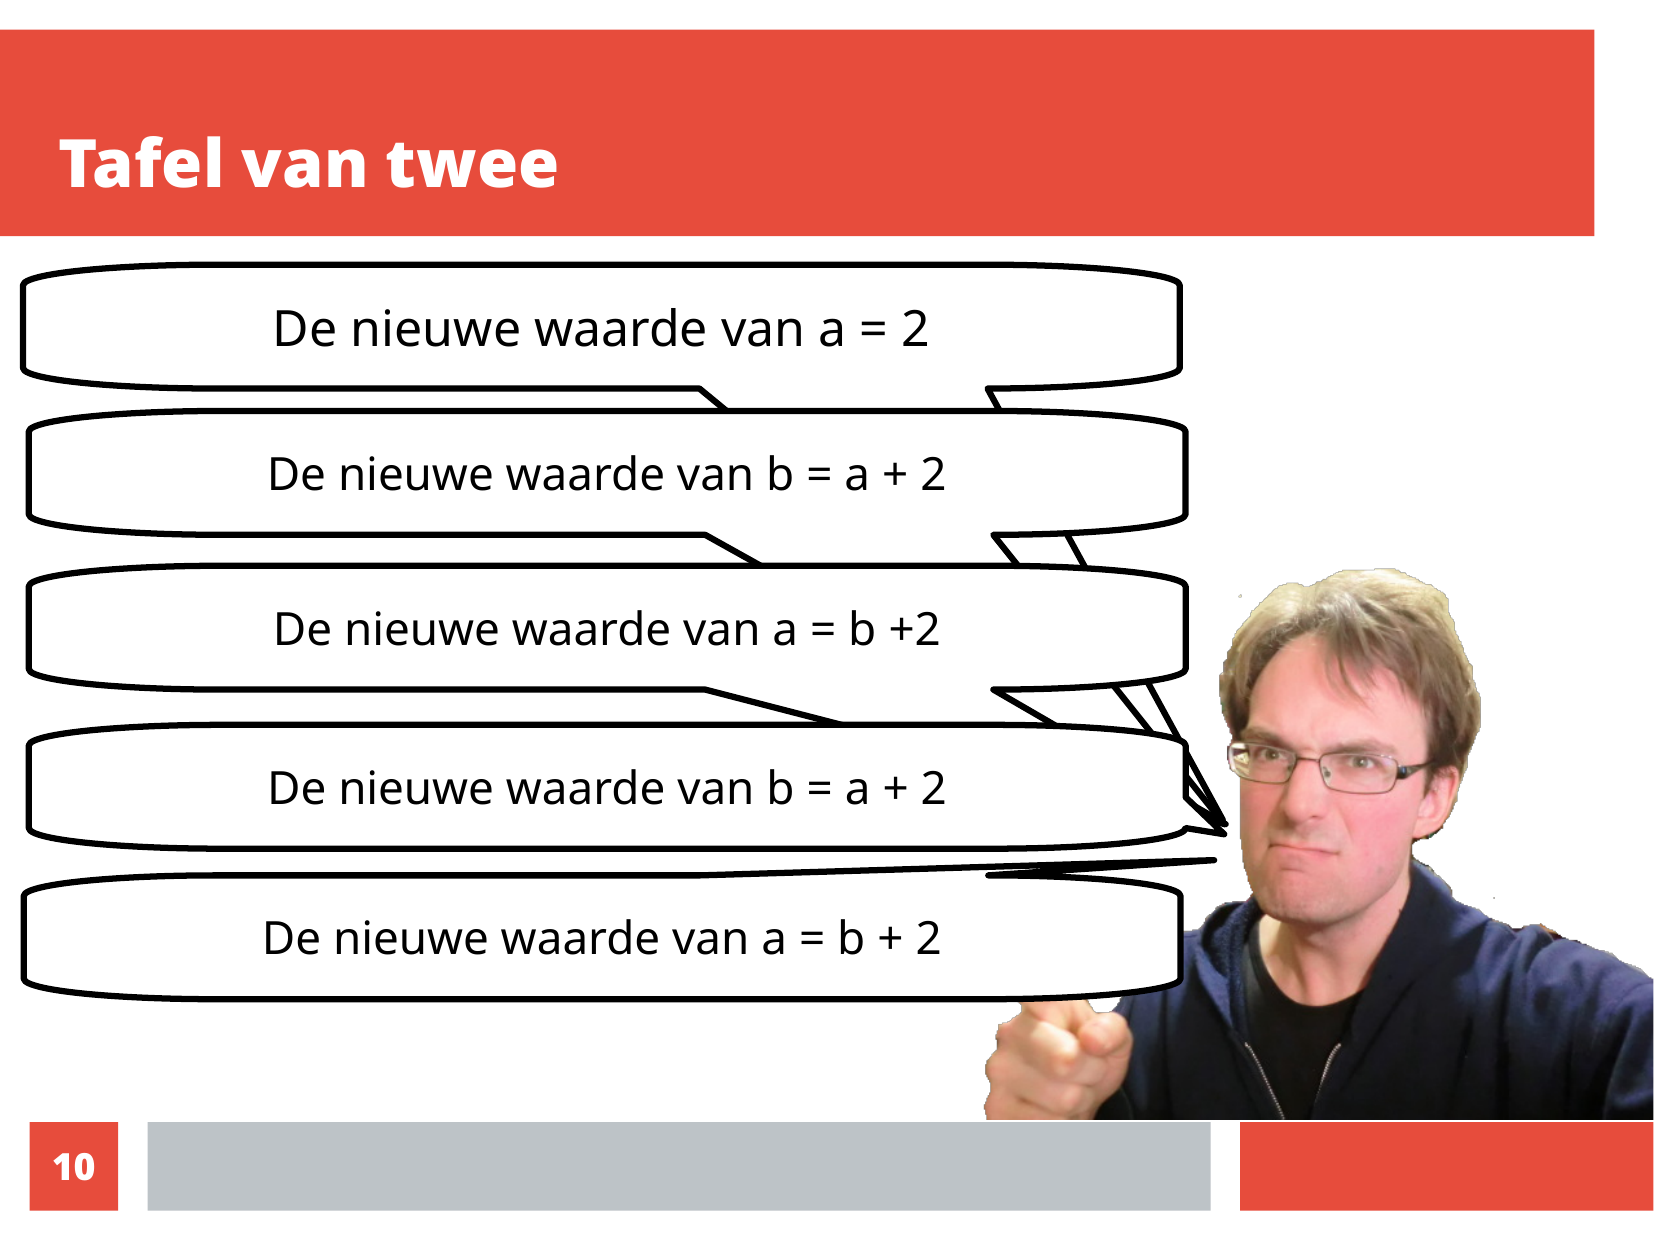

# Tafel van twee
De nieuwe waarde van a = 2
De nieuwe waarde van b = a + 2
De nieuwe waarde van a = b +2
De nieuwe waarde van b = a + 2
De nieuwe waarde van a = b + 2
10